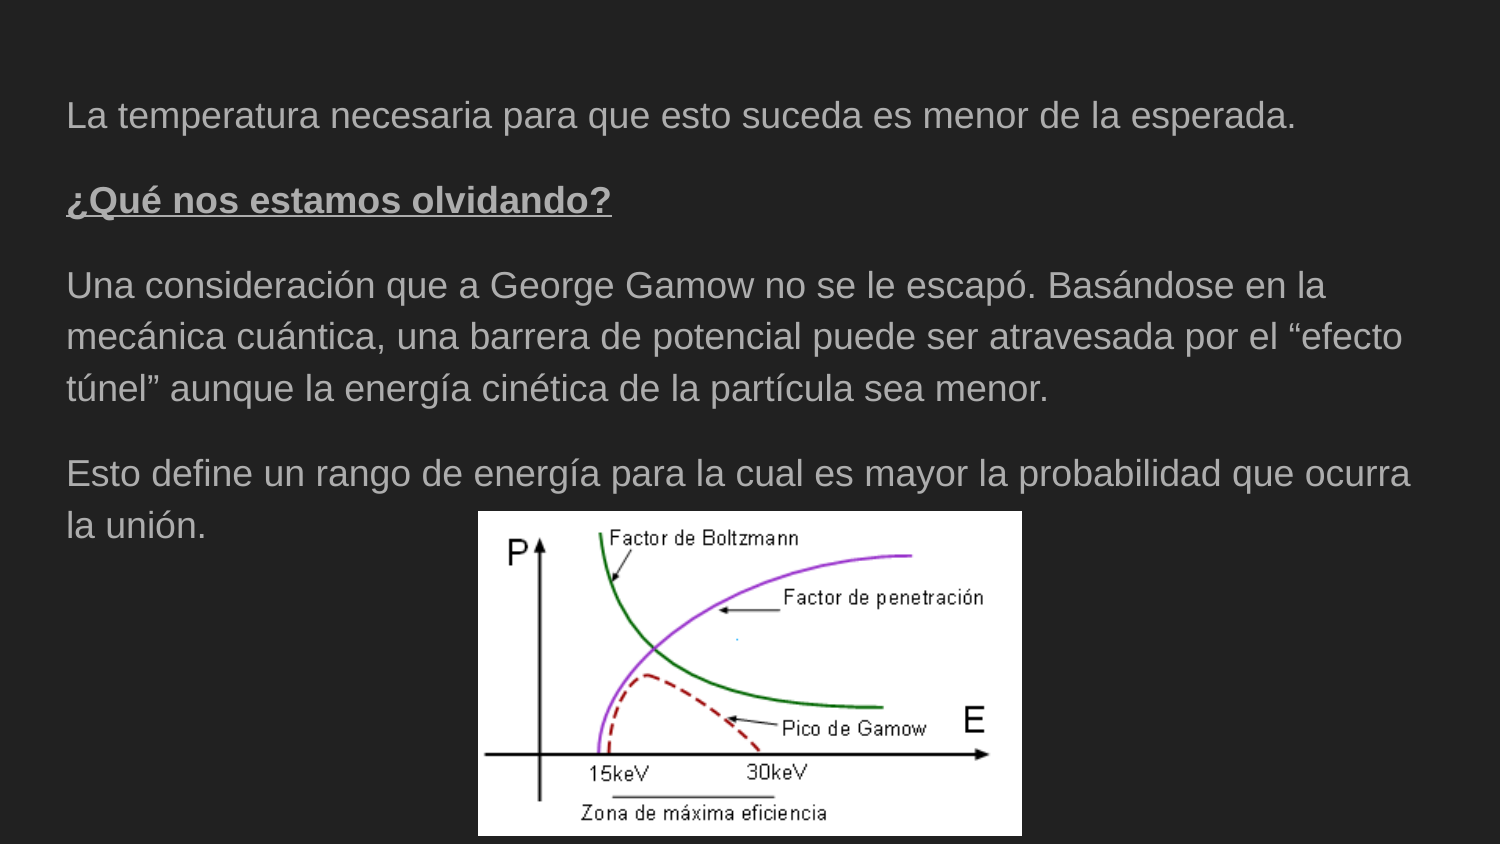

# La temperatura necesaria para que esto suceda es menor de la esperada.
¿Qué nos estamos olvidando?
Una consideración que a George Gamow no se le escapó. Basándose en la mecánica cuántica, una barrera de potencial puede ser atravesada por el “efecto túnel” aunque la energía cinética de la partícula sea menor.
Esto define un rango de energía para la cual es mayor la probabilidad que ocurra la unión.